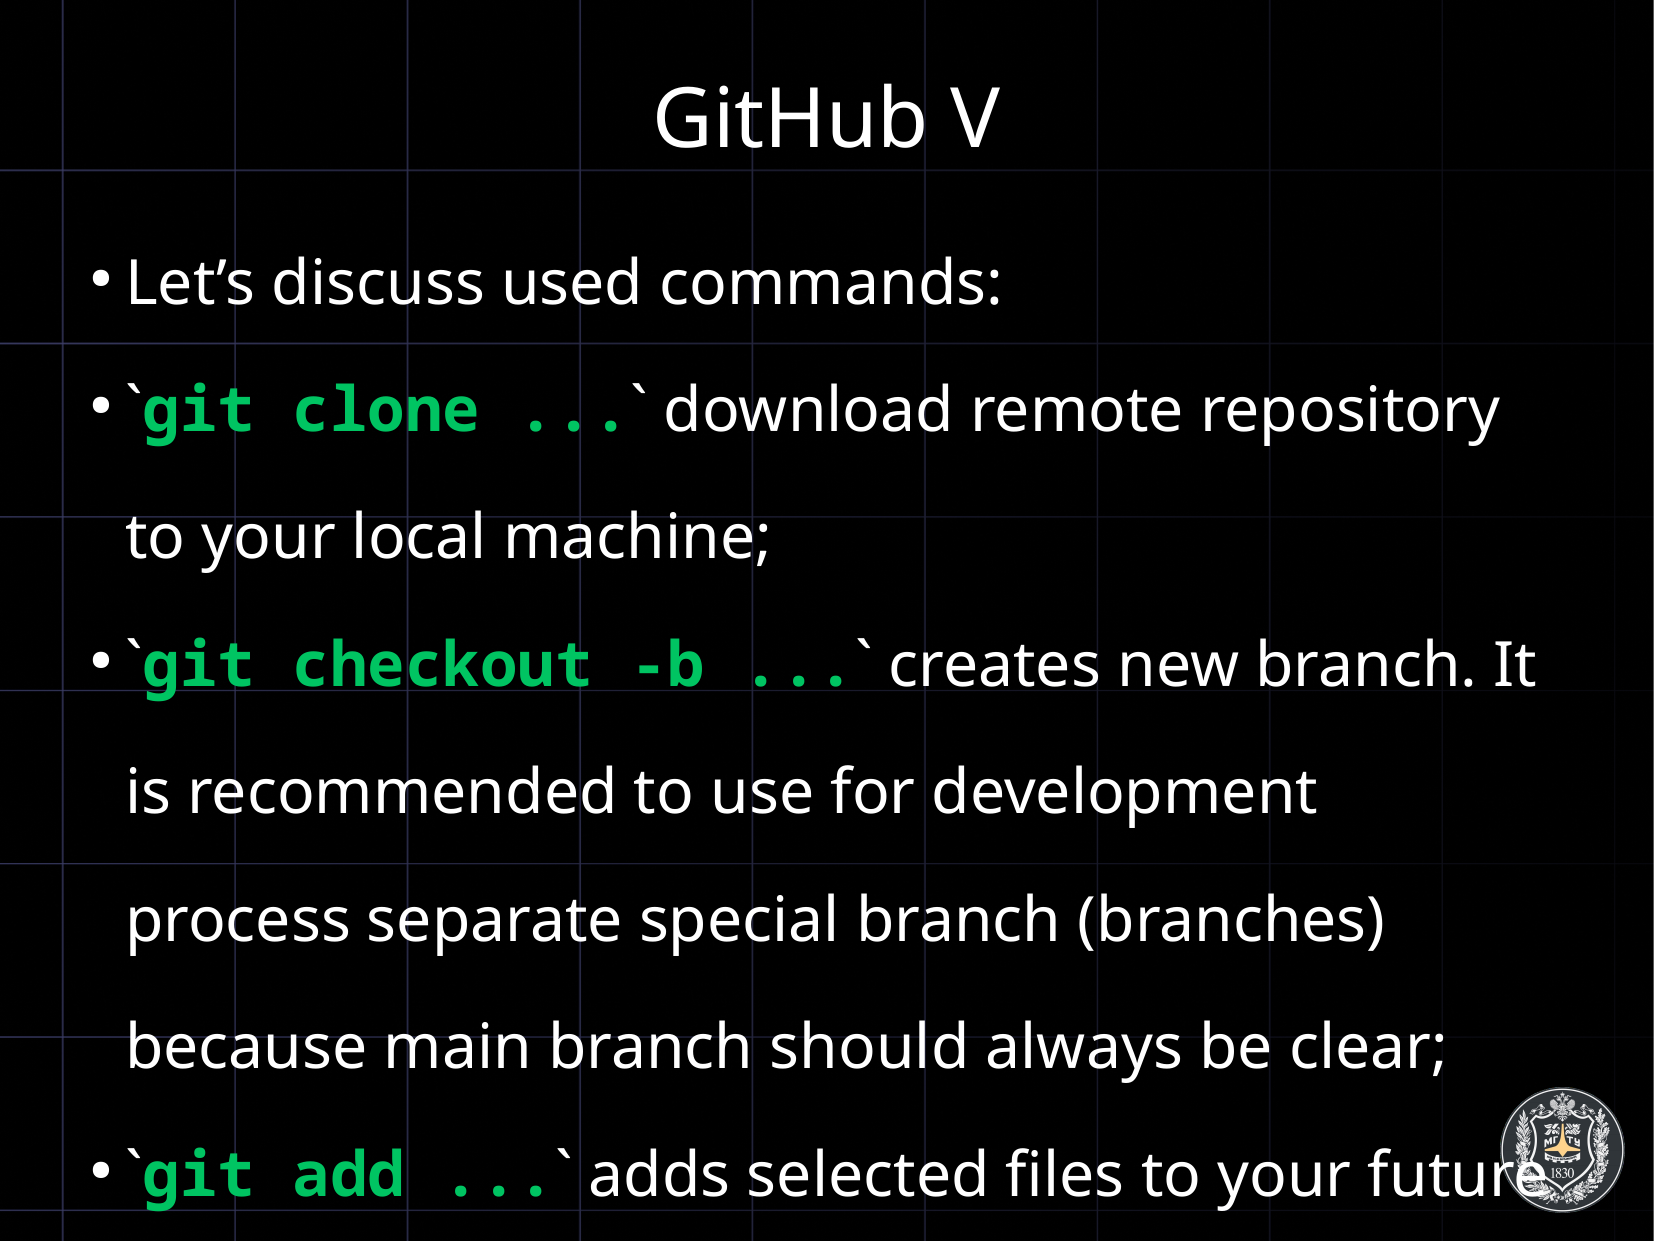

# GitHub V
Let’s discuss used commands:
`git clone ...` download remote repository to your local machine;
`git checkout -b ...` creates new branch. It is recommended to use for development process separate special branch (branches) because main branch should always be clear;
`git add ...` adds selected files to your future commit (files addition to current branch);